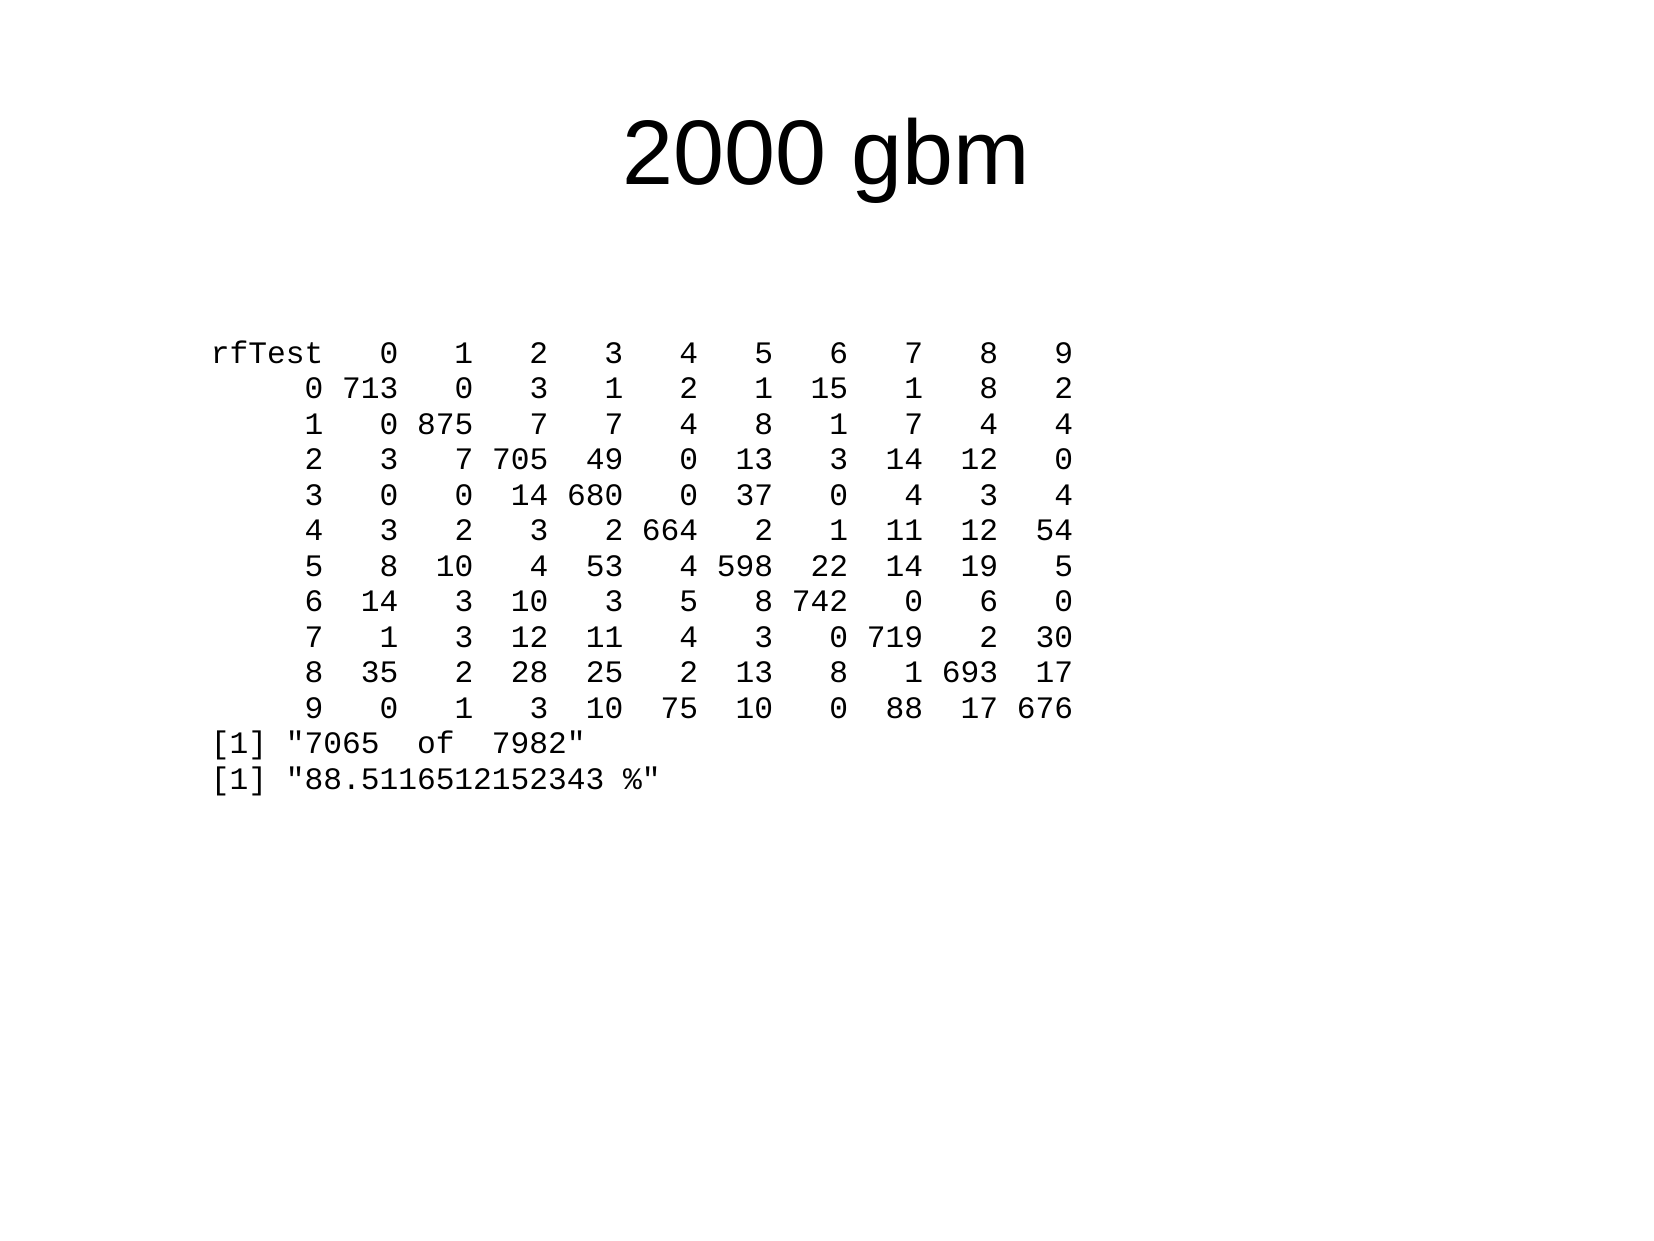

# 2000 gbm
rfTest 0 1 2 3 4 5 6 7 8 9
 0 713 0 3 1 2 1 15 1 8 2
 1 0 875 7 7 4 8 1 7 4 4
 2 3 7 705 49 0 13 3 14 12 0
 3 0 0 14 680 0 37 0 4 3 4
 4 3 2 3 2 664 2 1 11 12 54
 5 8 10 4 53 4 598 22 14 19 5
 6 14 3 10 3 5 8 742 0 6 0
 7 1 3 12 11 4 3 0 719 2 30
 8 35 2 28 25 2 13 8 1 693 17
 9 0 1 3 10 75 10 0 88 17 676
[1] "7065 of 7982"
[1] "88.5116512152343 %"